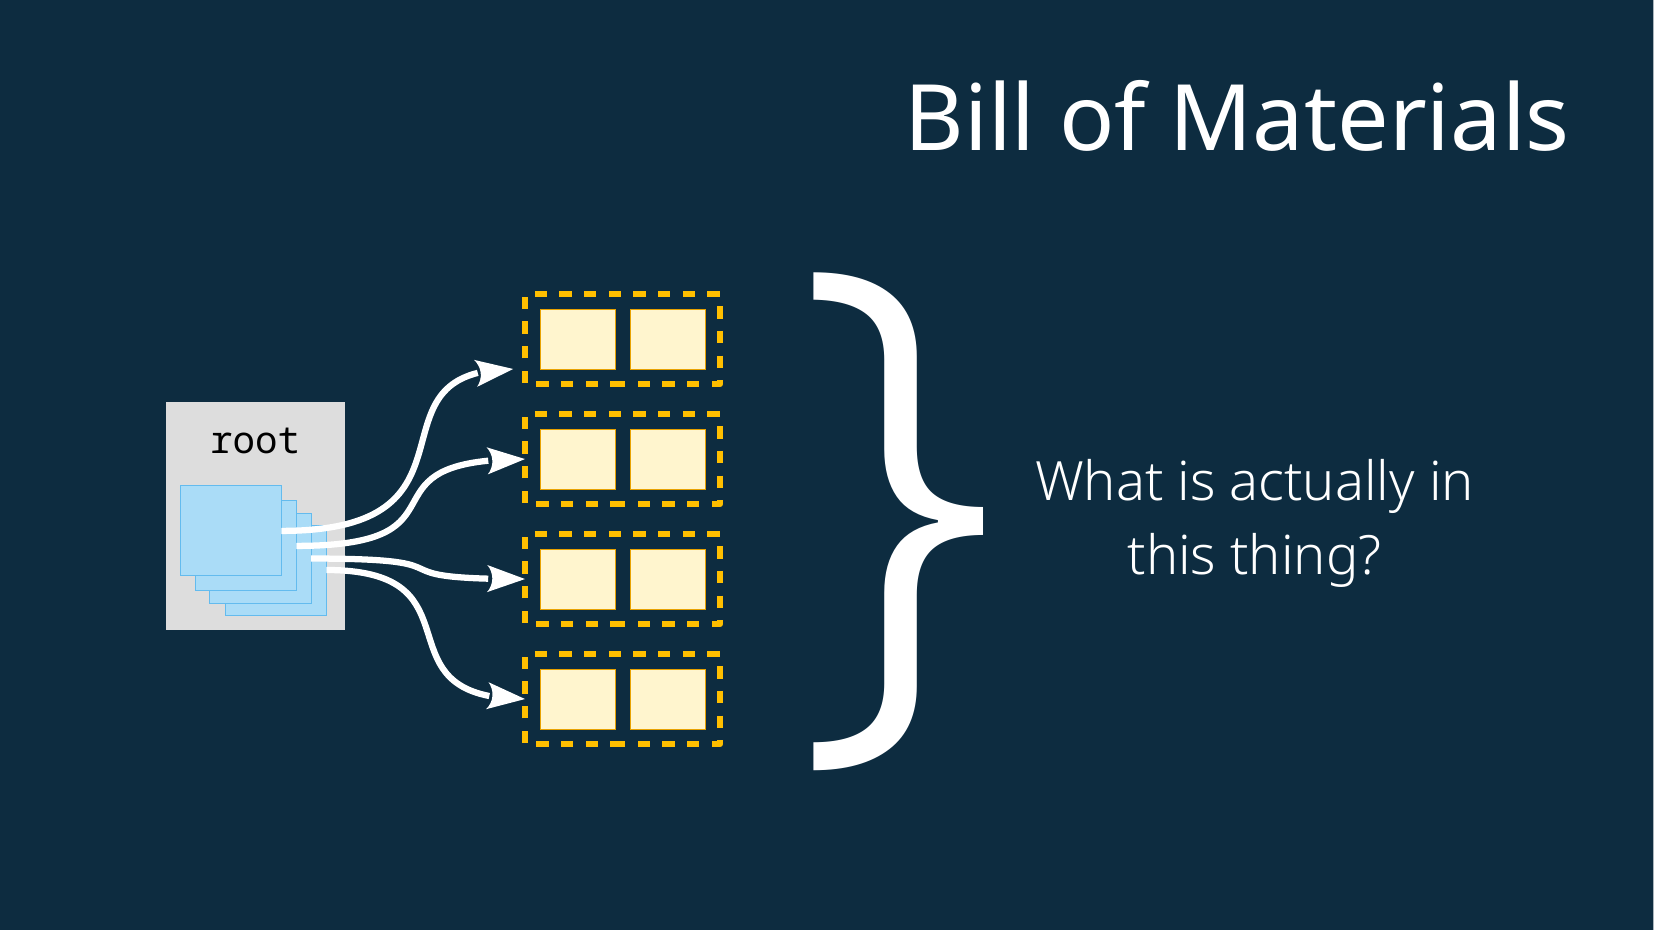

# Bill of Materials
}
root
What is actually in
this thing?